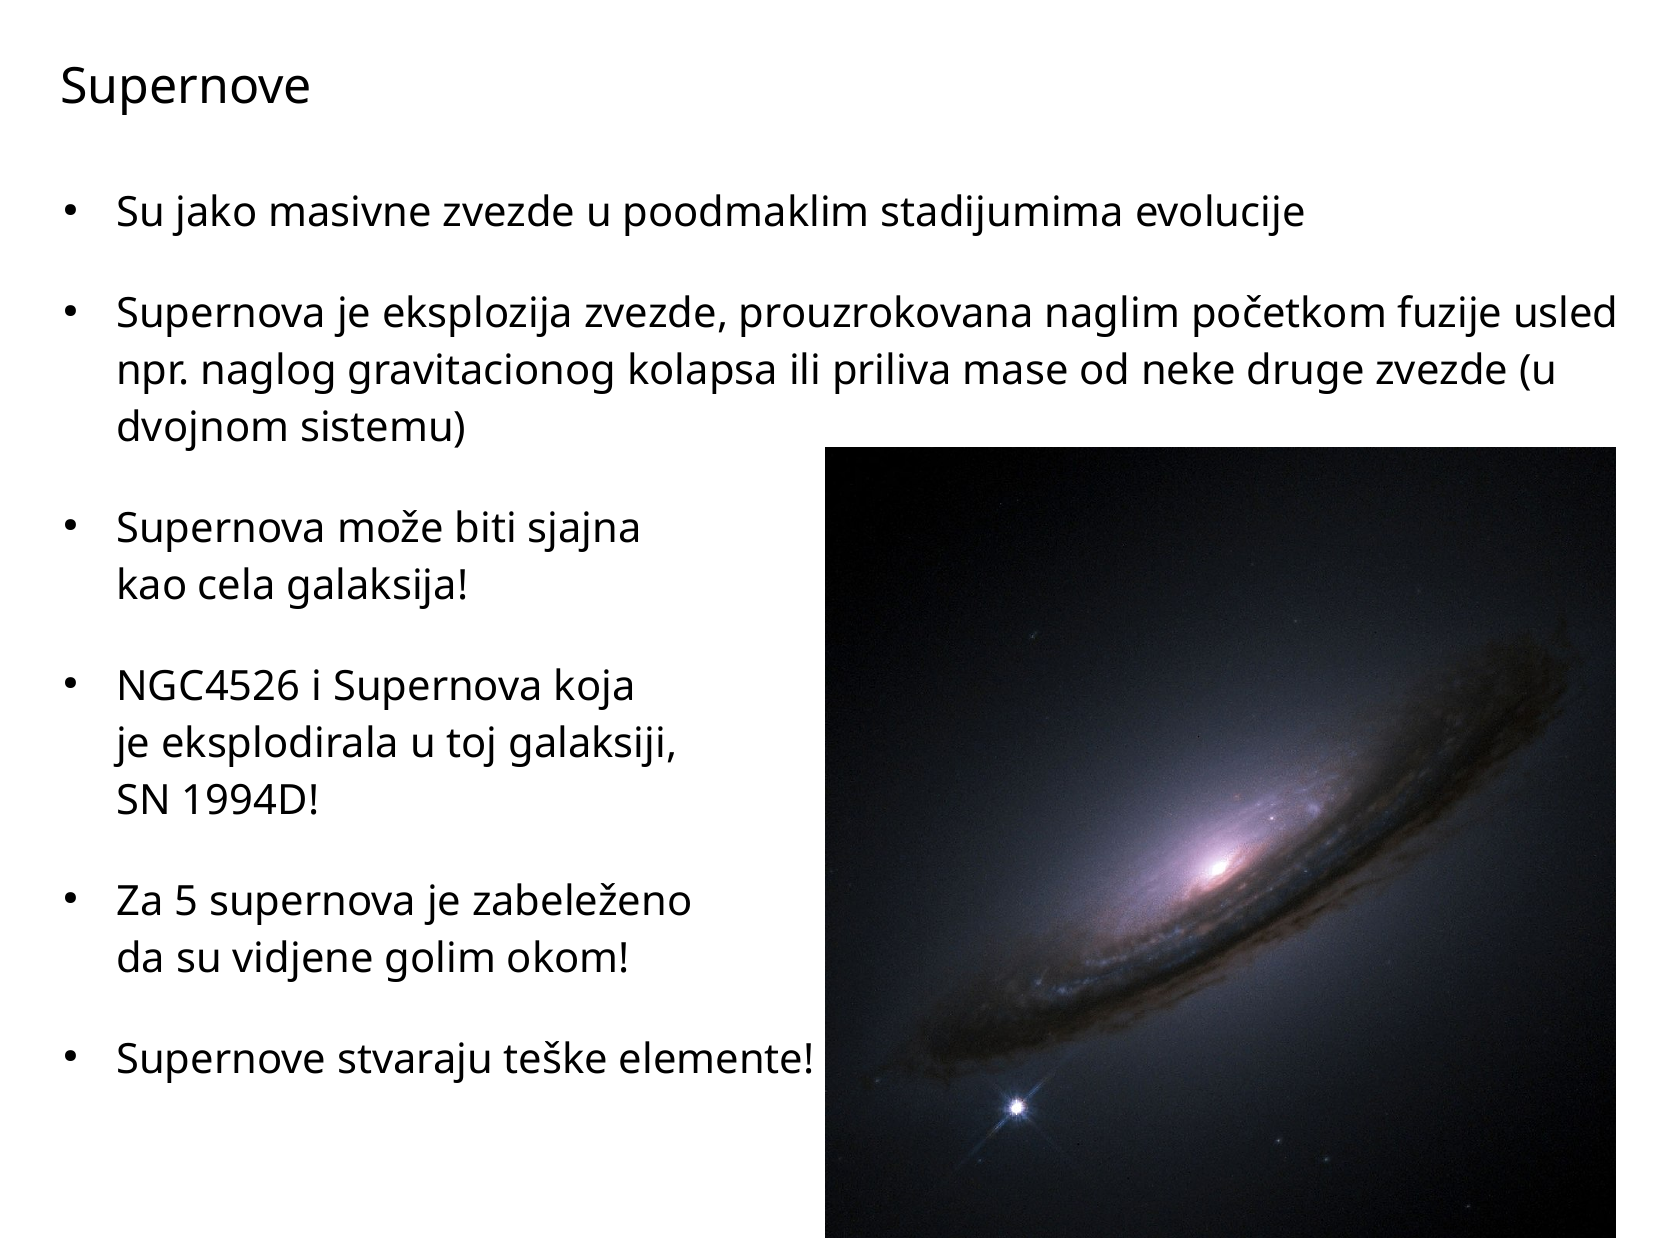

# Supernove
Su jako masivne zvezde u poodmaklim stadijumima evolucije
Supernova je eksplozija zvezde, prouzrokovana naglim početkom fuzije usled npr. naglog gravitacionog kolapsa ili priliva mase od neke druge zvezde (u dvojnom sistemu)
Supernova može biti sjajna
kao cela galaksija!
NGC4526 i Supernova koja
je eksplodirala u toj galaksiji,
SN 1994D!
Za 5 supernova je zabeleženo
da su vidjene golim okom!
Supernove stvaraju teške elemente!